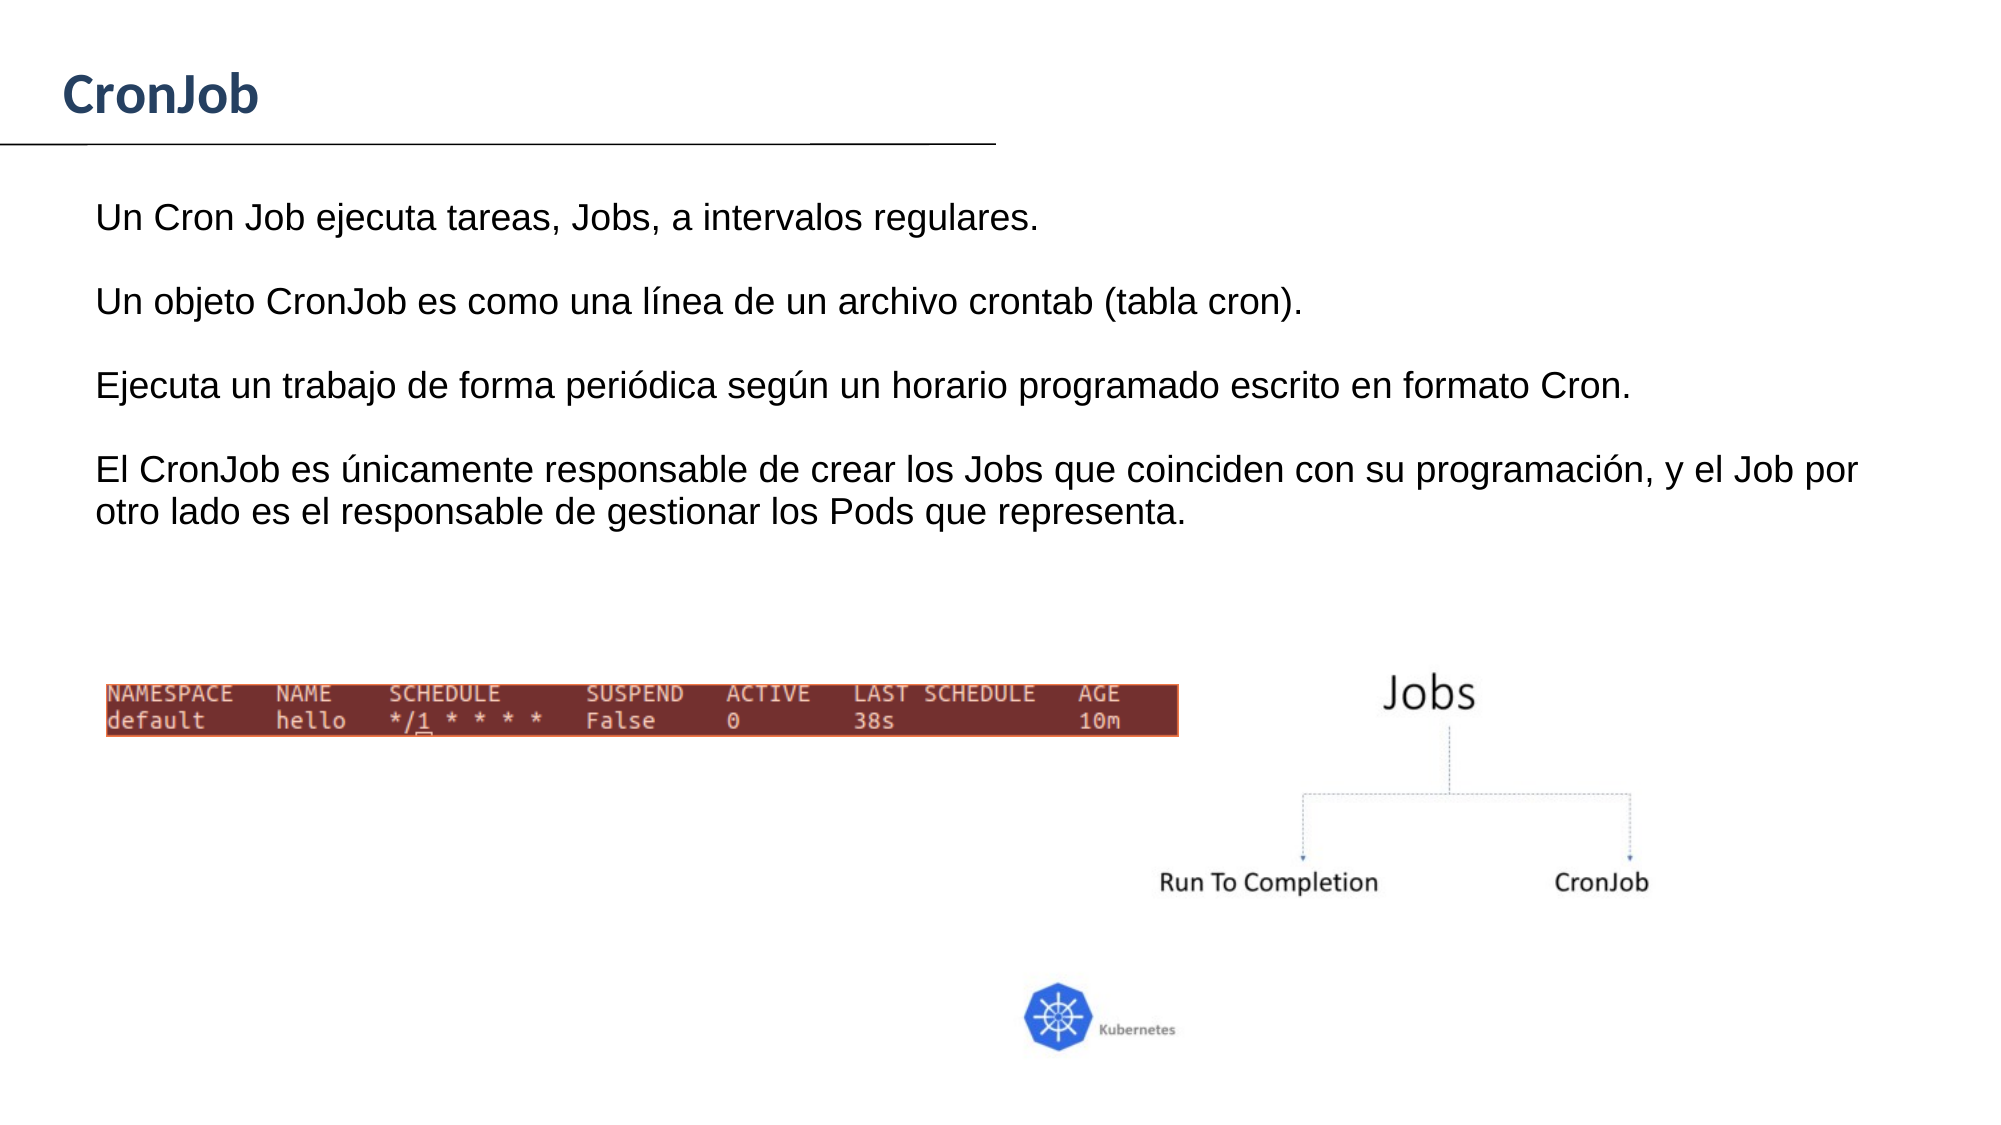

CronJob
Un Cron Job ejecuta tareas, Jobs, a intervalos regulares.
Un objeto CronJob es como una línea de un archivo crontab (tabla cron).
Ejecuta un trabajo de forma periódica según un horario programado escrito en formato Cron.
El CronJob es únicamente responsable de crear los Jobs que coinciden con su programación, y el Job por otro lado es el responsable de gestionar los Pods que representa.